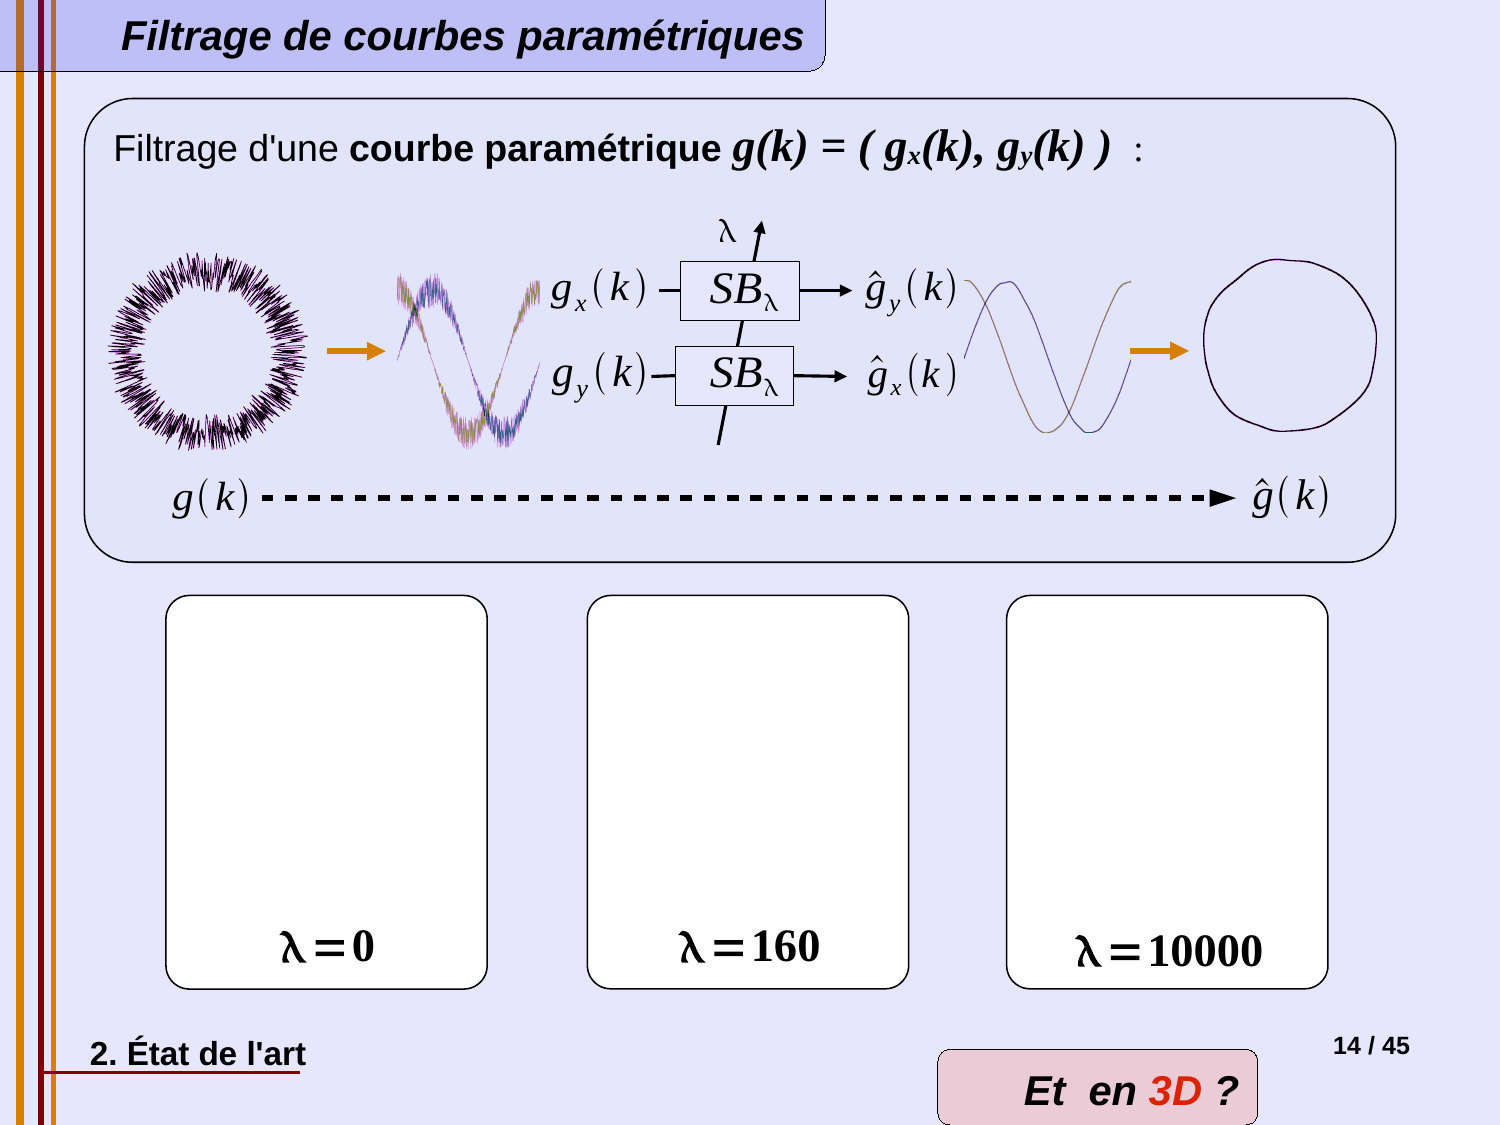

Filtrage de courbes paramétriques
Filtrage d'une courbe paramétrique g(k) = ( gx(k), gy(k) ) :
14
# 2. État de l'art
Et en 3D ?